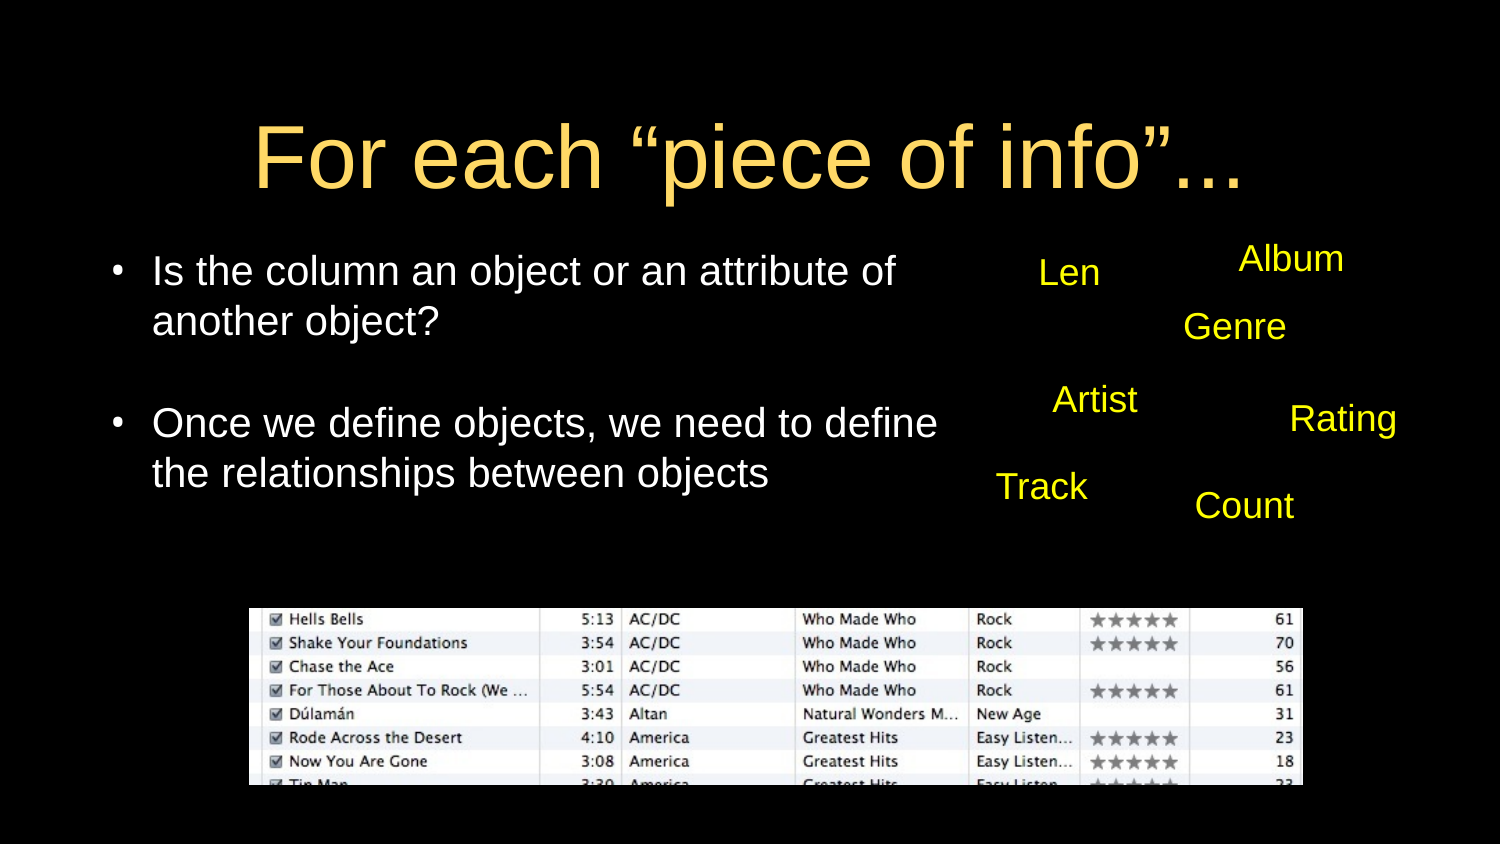

# For each “piece of info”...
Album
Len
Genre
Artist
Rating
Track
Count
Is the column an object or an attribute of another object?
Once we define objects, we need to define the relationships between objects